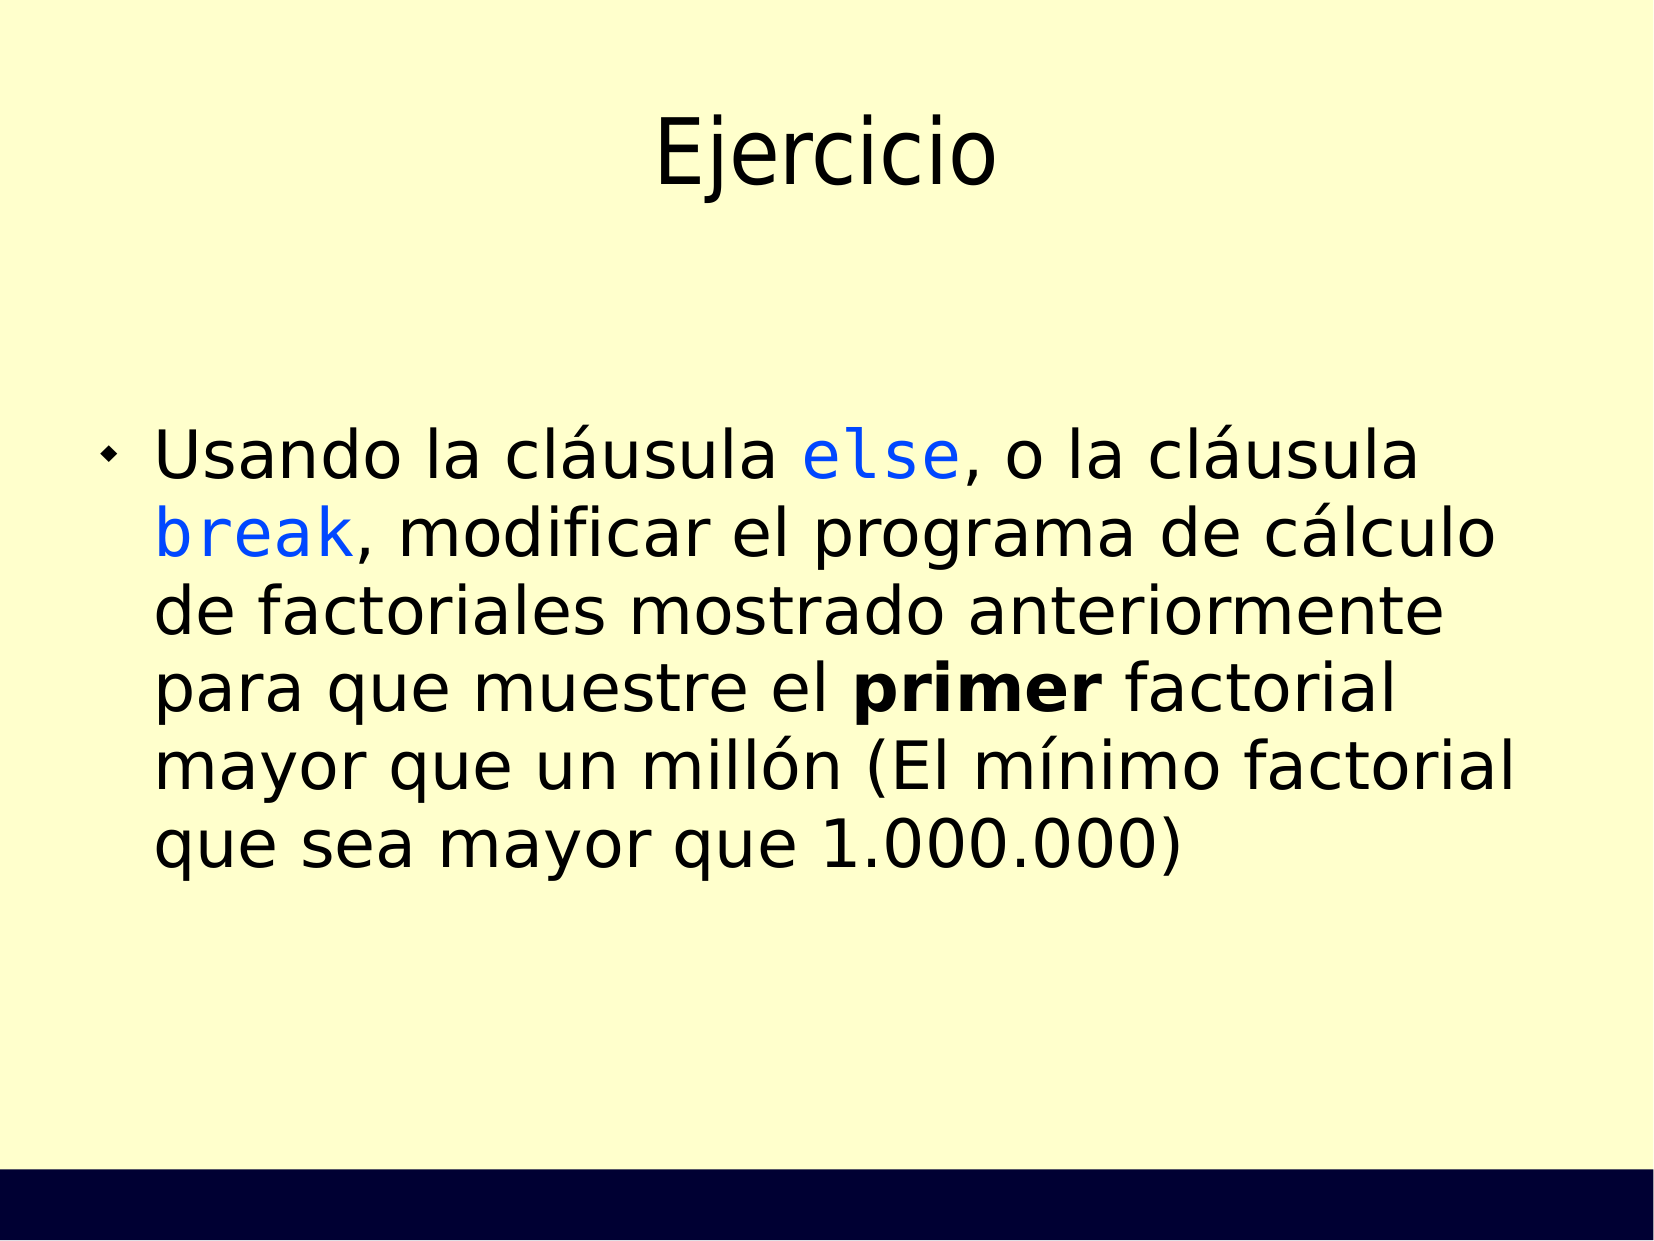

# Ejercicio
Usando la cláusula else, o la cláusula break, modificar el programa de cálculo de factoriales mostrado anteriormente para que muestre el primer factorial mayor que un millón (El mínimo factorial que sea mayor que 1.000.000)